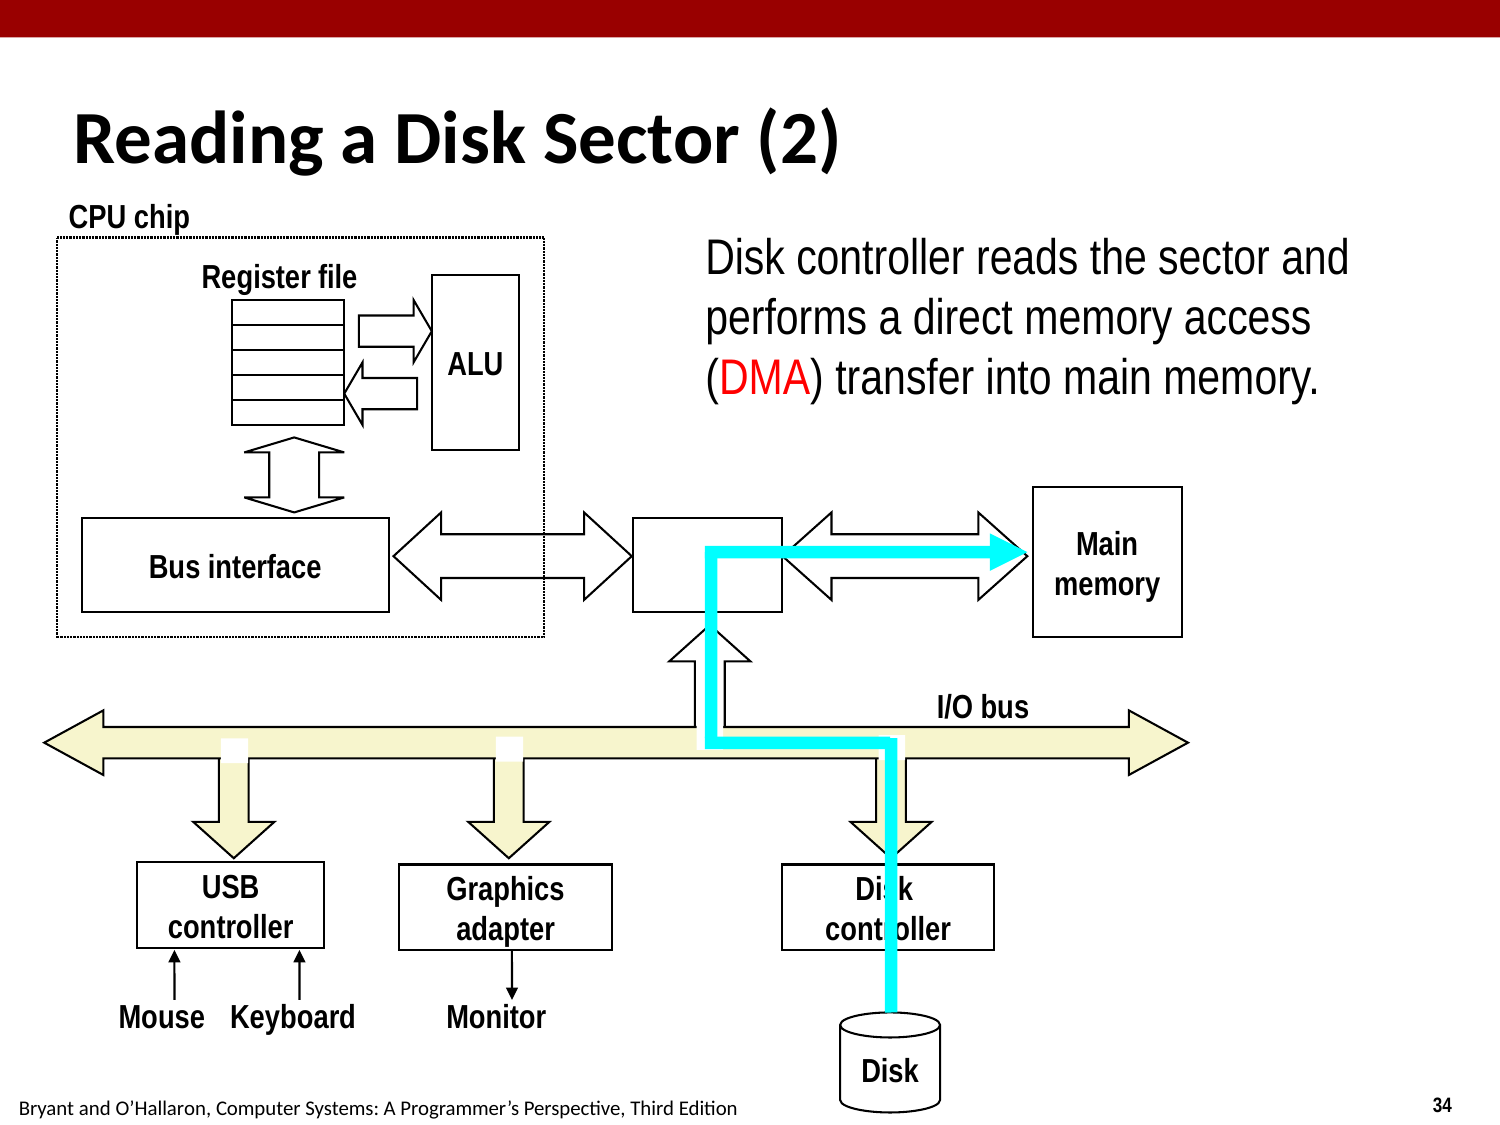

# Reading a Disk Sector (2)
CPU chip
Disk controller reads the sector and performs a direct memory access (DMA) transfer into main memory.
Register file
ALU
Main
memory
Bus interface
I/O bus
USB
controller
Graphics
adapter
Disk
controller
Mouse
Keyboard
Monitor
Disk